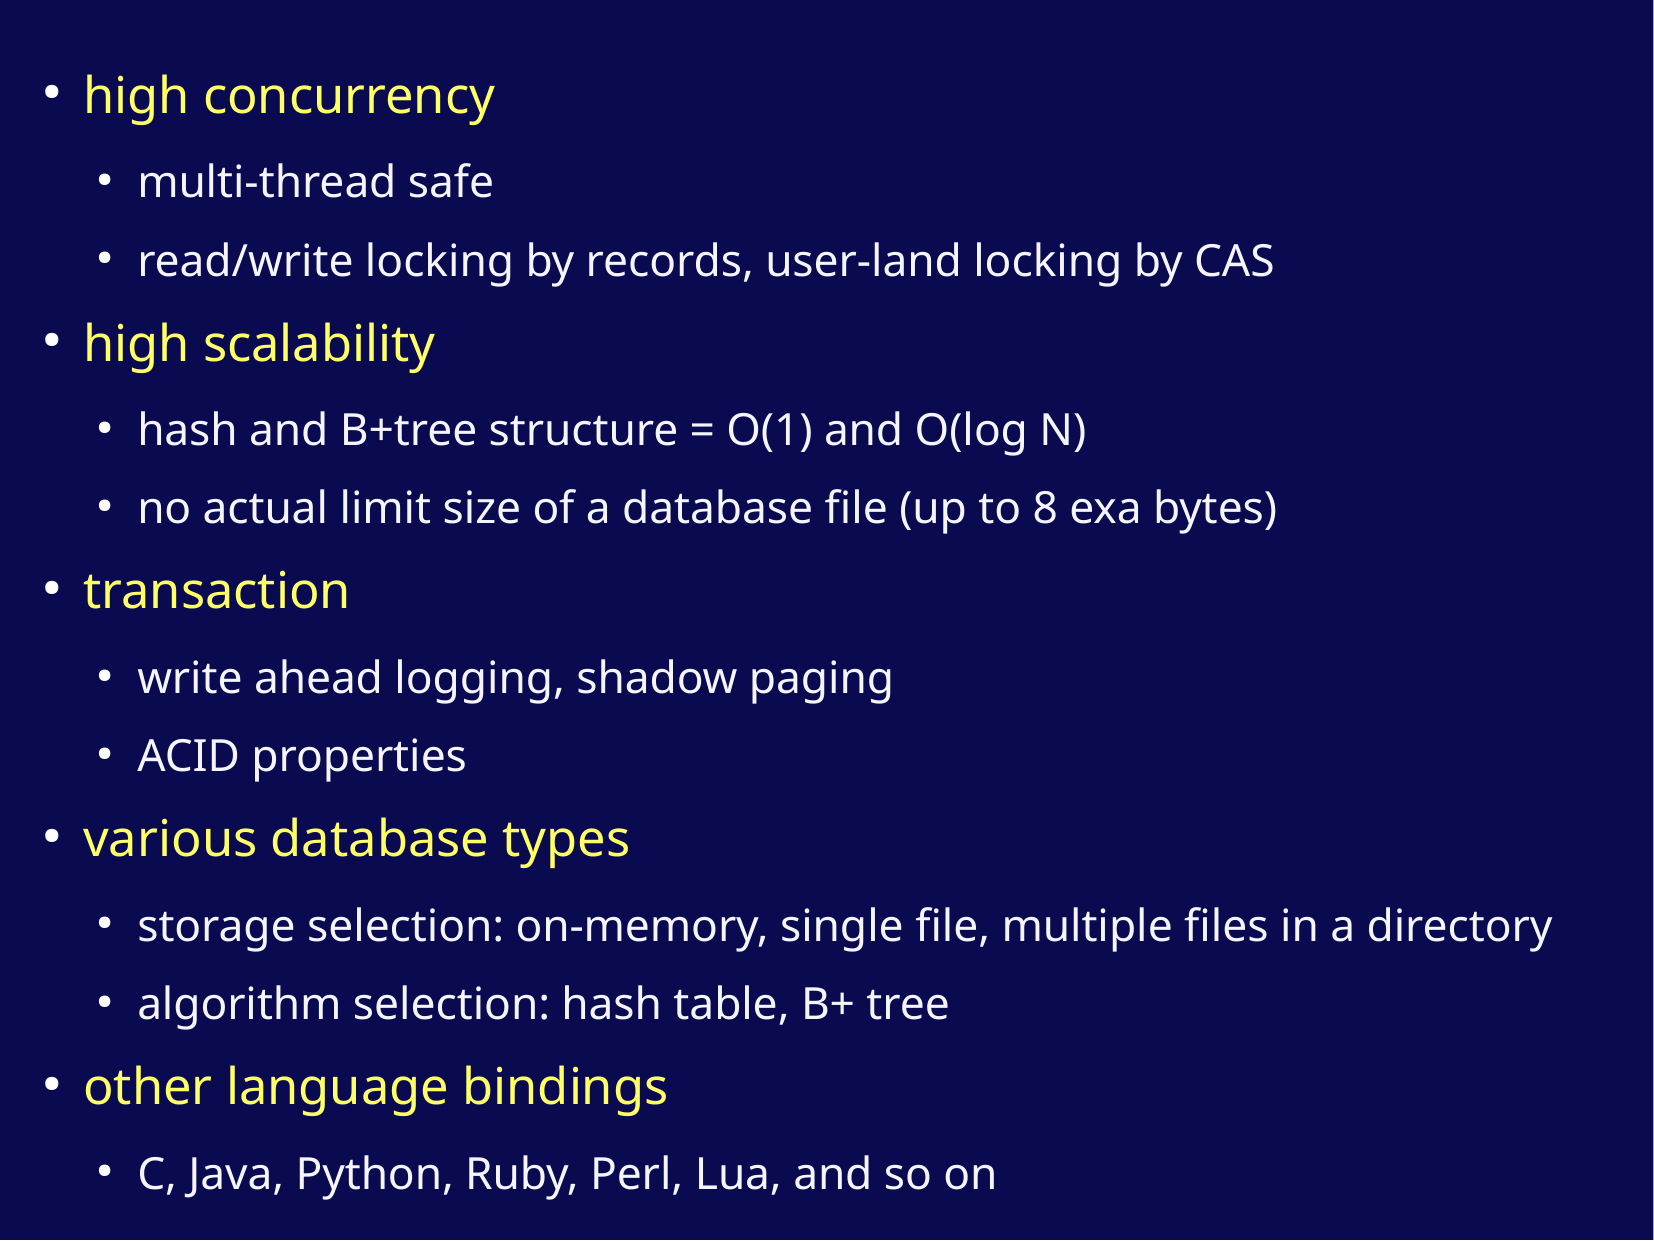

# high concurrency
multi-thread safe
read/write locking by records, user-land locking by CAS
high scalability
hash and B+tree structure = O(1) and O(log N)
no actual limit size of a database file (up to 8 exa bytes)
transaction
write ahead logging, shadow paging
ACID properties
various database types
storage selection: on-memory, single file, multiple files in a directory
algorithm selection: hash table, B+ tree
other language bindings
C, Java, Python, Ruby, Perl, Lua, and so on